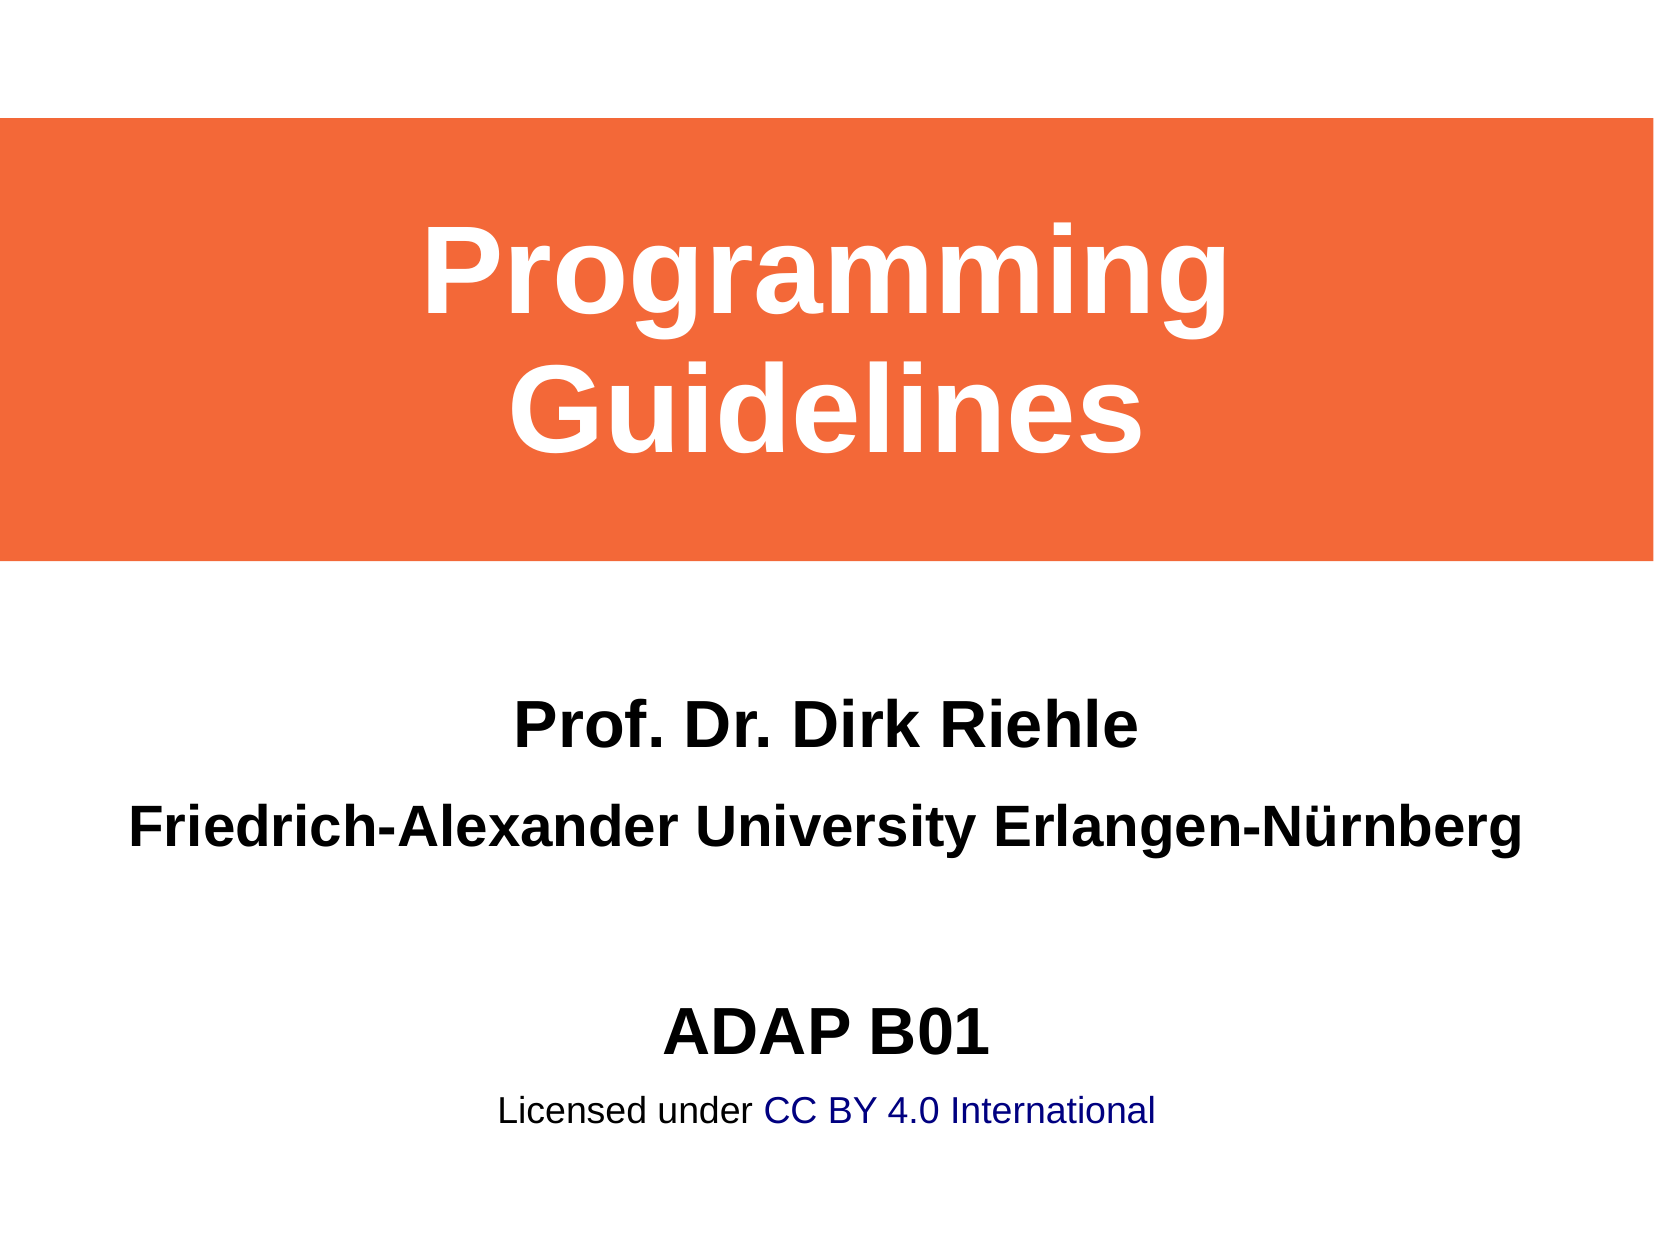

# Programming Guidelines
Prof. Dr. Dirk Riehle
Friedrich-Alexander University Erlangen-Nürnberg
ADAP B01
Licensed under CC BY 4.0 International